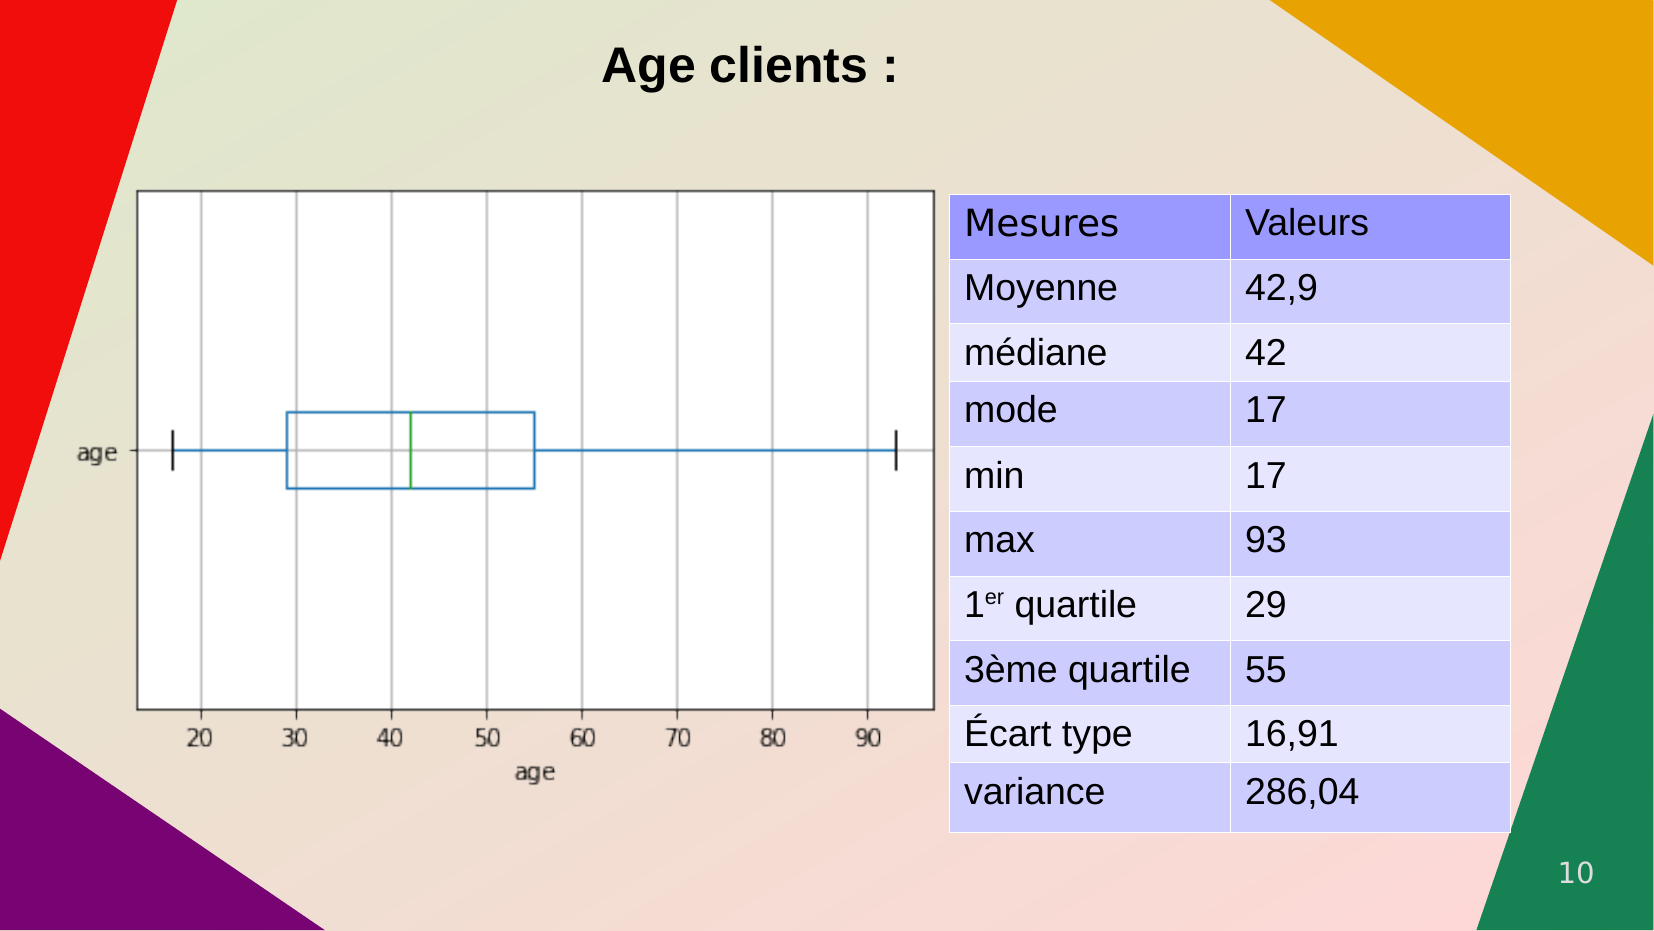

#
 Age clients :
| Mesures | Valeurs |
| --- | --- |
| Moyenne | 42,9 |
| médiane | 42 |
| mode | 17 |
| min | 17 |
| max | 93 |
| 1er quartile | 29 |
| 3ème quartile | 55 |
| Écart type | 16,91 |
| variance | 286,04 |
10